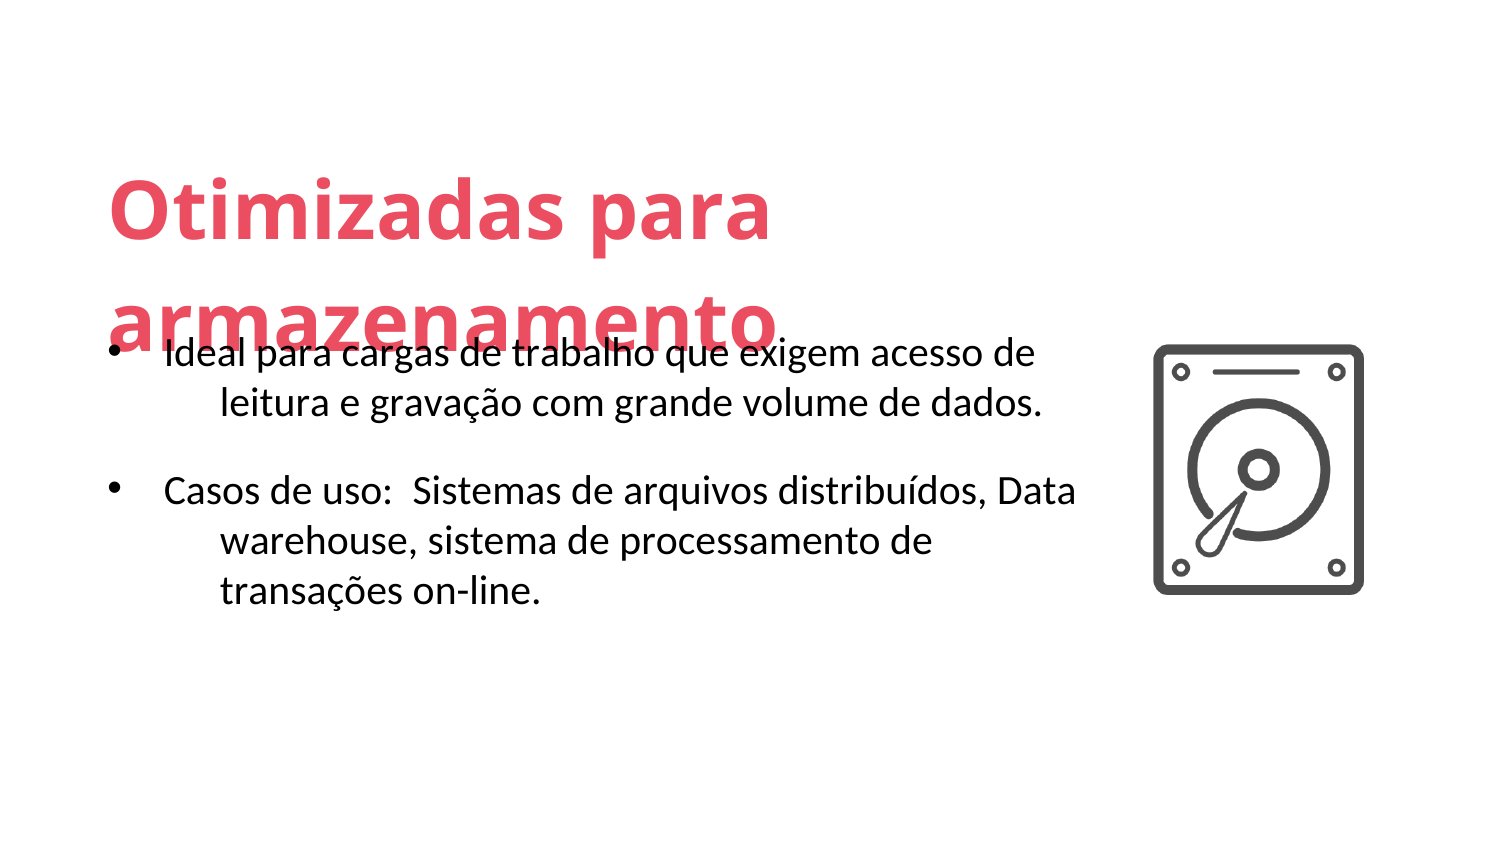

Otimizadas para armazenamento
Ideal para cargas de trabalho que exigem acesso de leitura e gravação com grande volume de dados.
Casos de uso: Sistemas de arquivos distribuídos, Data warehouse, sistema de processamento de transações on-line.